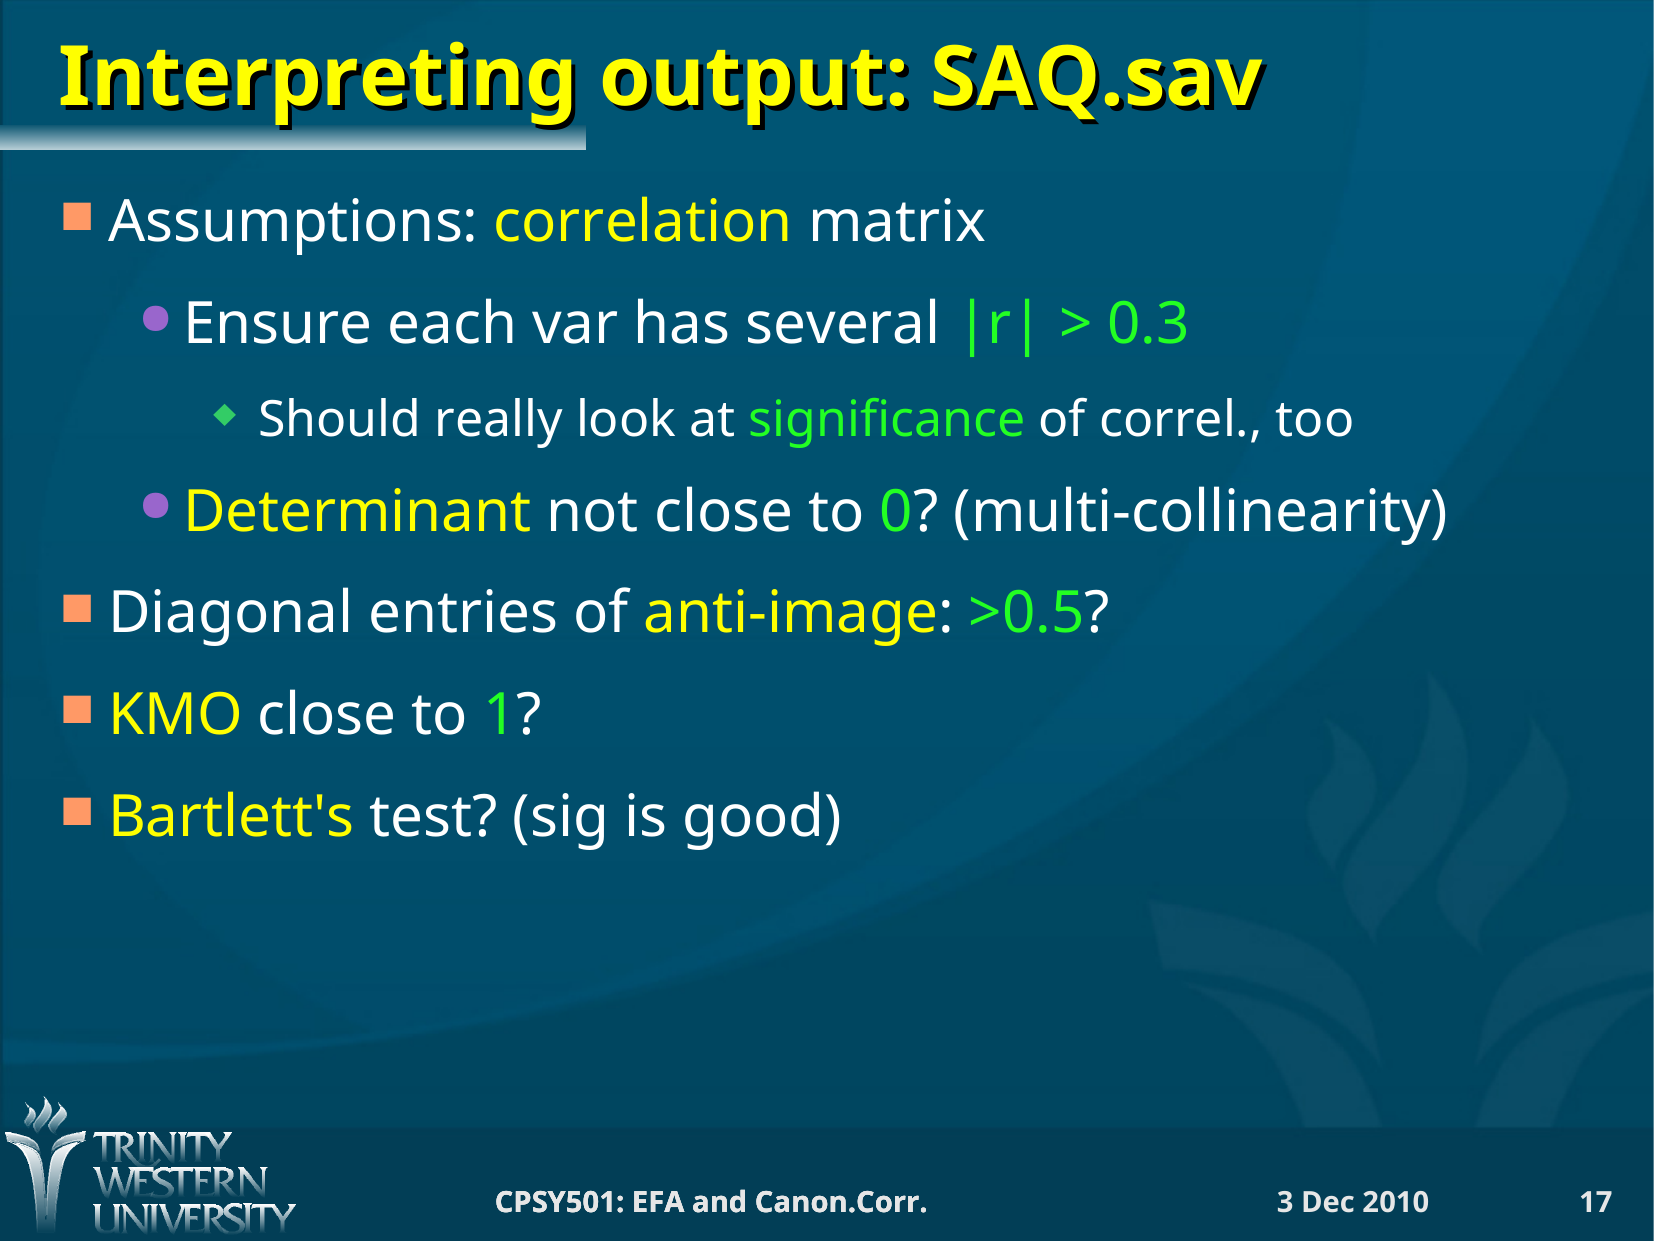

# Interpreting output: SAQ.sav
Assumptions: correlation matrix
Ensure each var has several |r| > 0.3
Should really look at significance of correl., too
Determinant not close to 0? (multi-collinearity)
Diagonal entries of anti-image: >0.5?
KMO close to 1?
Bartlett's test? (sig is good)
CPSY501: EFA and Canon.Corr.
3 Dec 2010
17